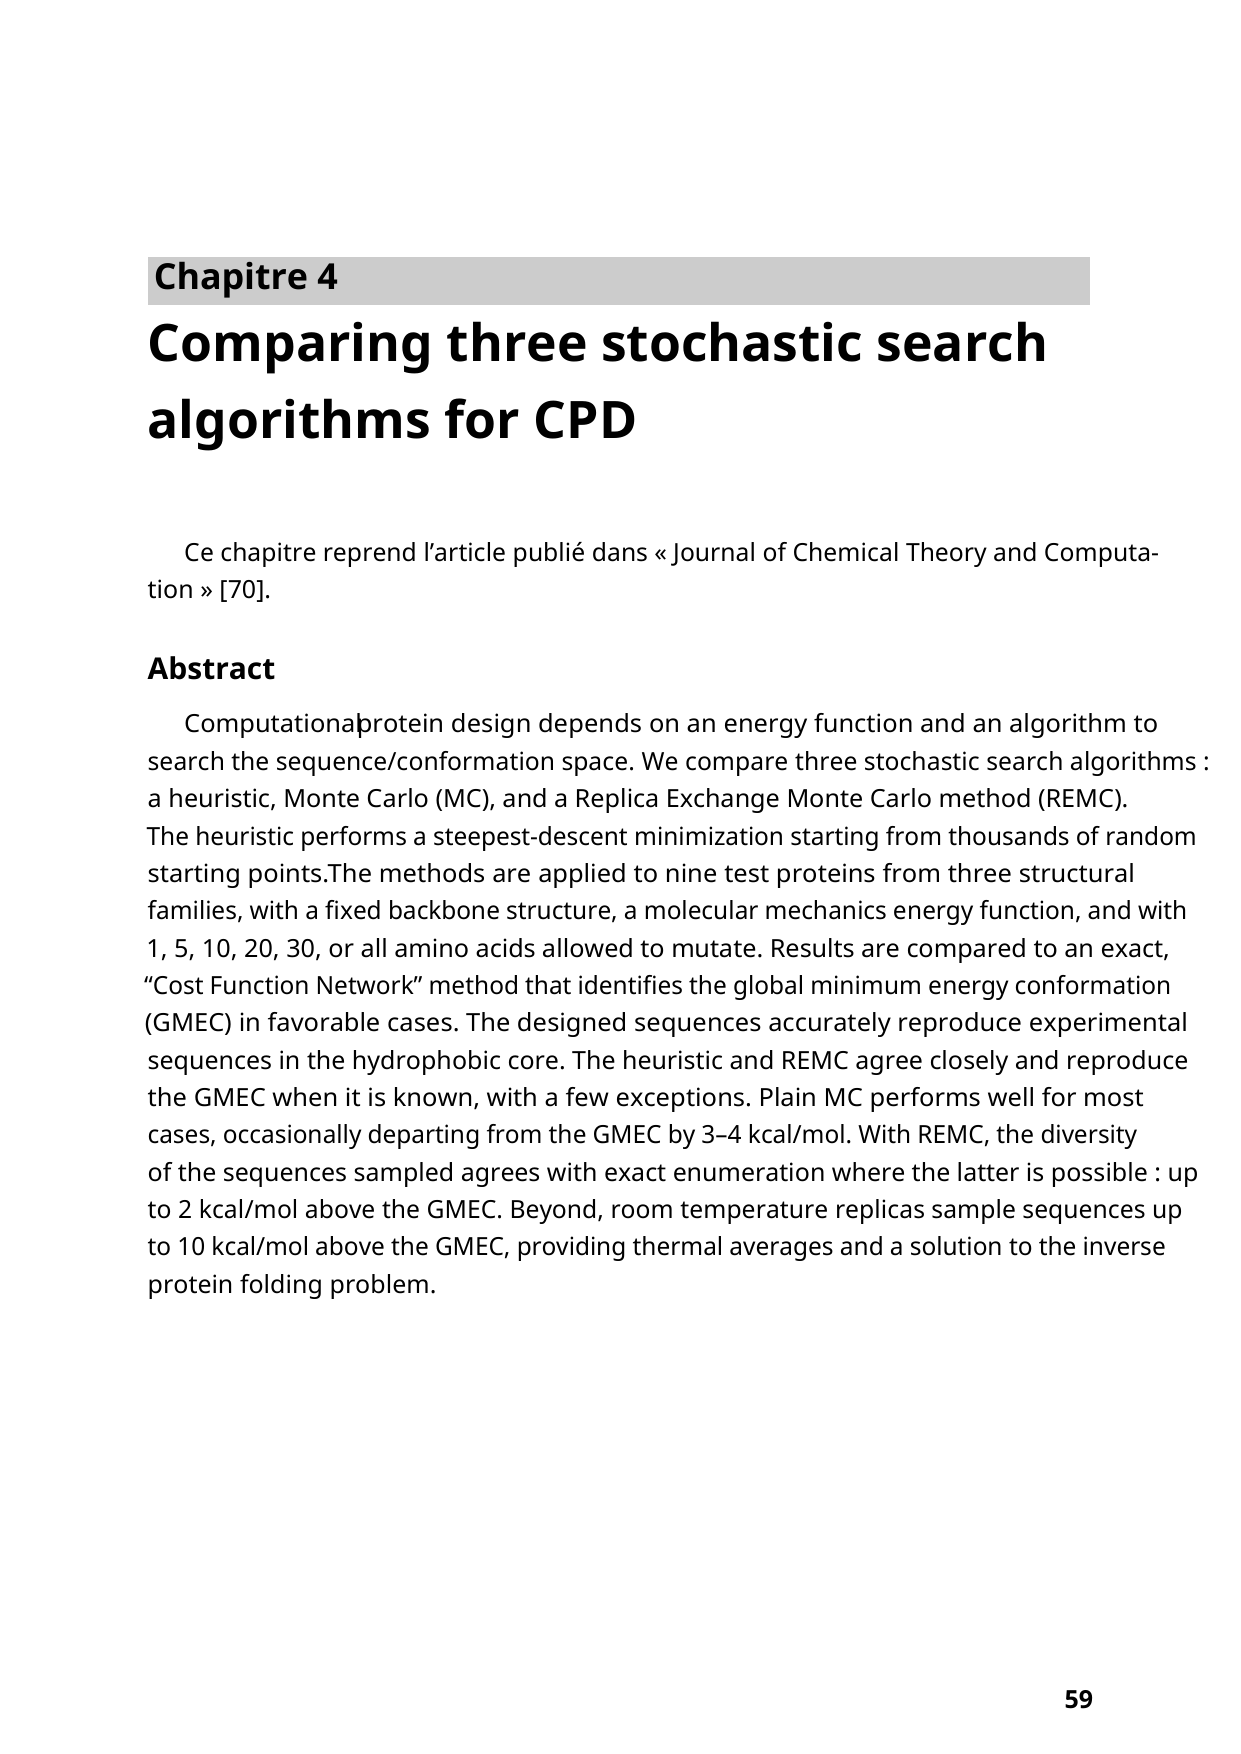

Chapitre 4
Comparing three stochastic search
algorithms for CPD
Ce chapitre reprend l’article publié dans « Journal of Chemical Theory and Computa-
tion » [70].
Abstract
Computational
protein design depends on an energy function and an algorithm to
search the sequence/conformation space. We compare three stochastic search algorithms :
a heuristic, Monte Carlo (MC), and a Replica Exchange Monte Carlo method (REMC).
The heuristic performs a steepest-descent minimization starting from thousands of random
starting points.
The methods are applied to nine test proteins from three structural
families, with a fixed backbone structure, a molecular mechanics energy function, and with
1, 5, 10, 20, 30, or all amino acids allowed to mutate. Results are compared to an exact,
“Cost Function Network” method that identifies the global minimum energy conformation
(GMEC) in favorable cases. The designed sequences accurately reproduce experimental
sequences in the hydrophobic core. The heuristic and REMC agree closely and reproduce
the GMEC when it is known, with a few exceptions. Plain MC performs well for most
cases, occasionally departing from the GMEC by 3–4 kcal/mol. With REMC, the diversity
of the sequences sampled agrees with exact enumeration where the latter is possible : up
to 2 kcal/mol above the GMEC. Beyond, room temperature replicas sample sequences up
to 10 kcal/mol above the GMEC, providing thermal averages and a solution to the inverse
protein folding problem.
59